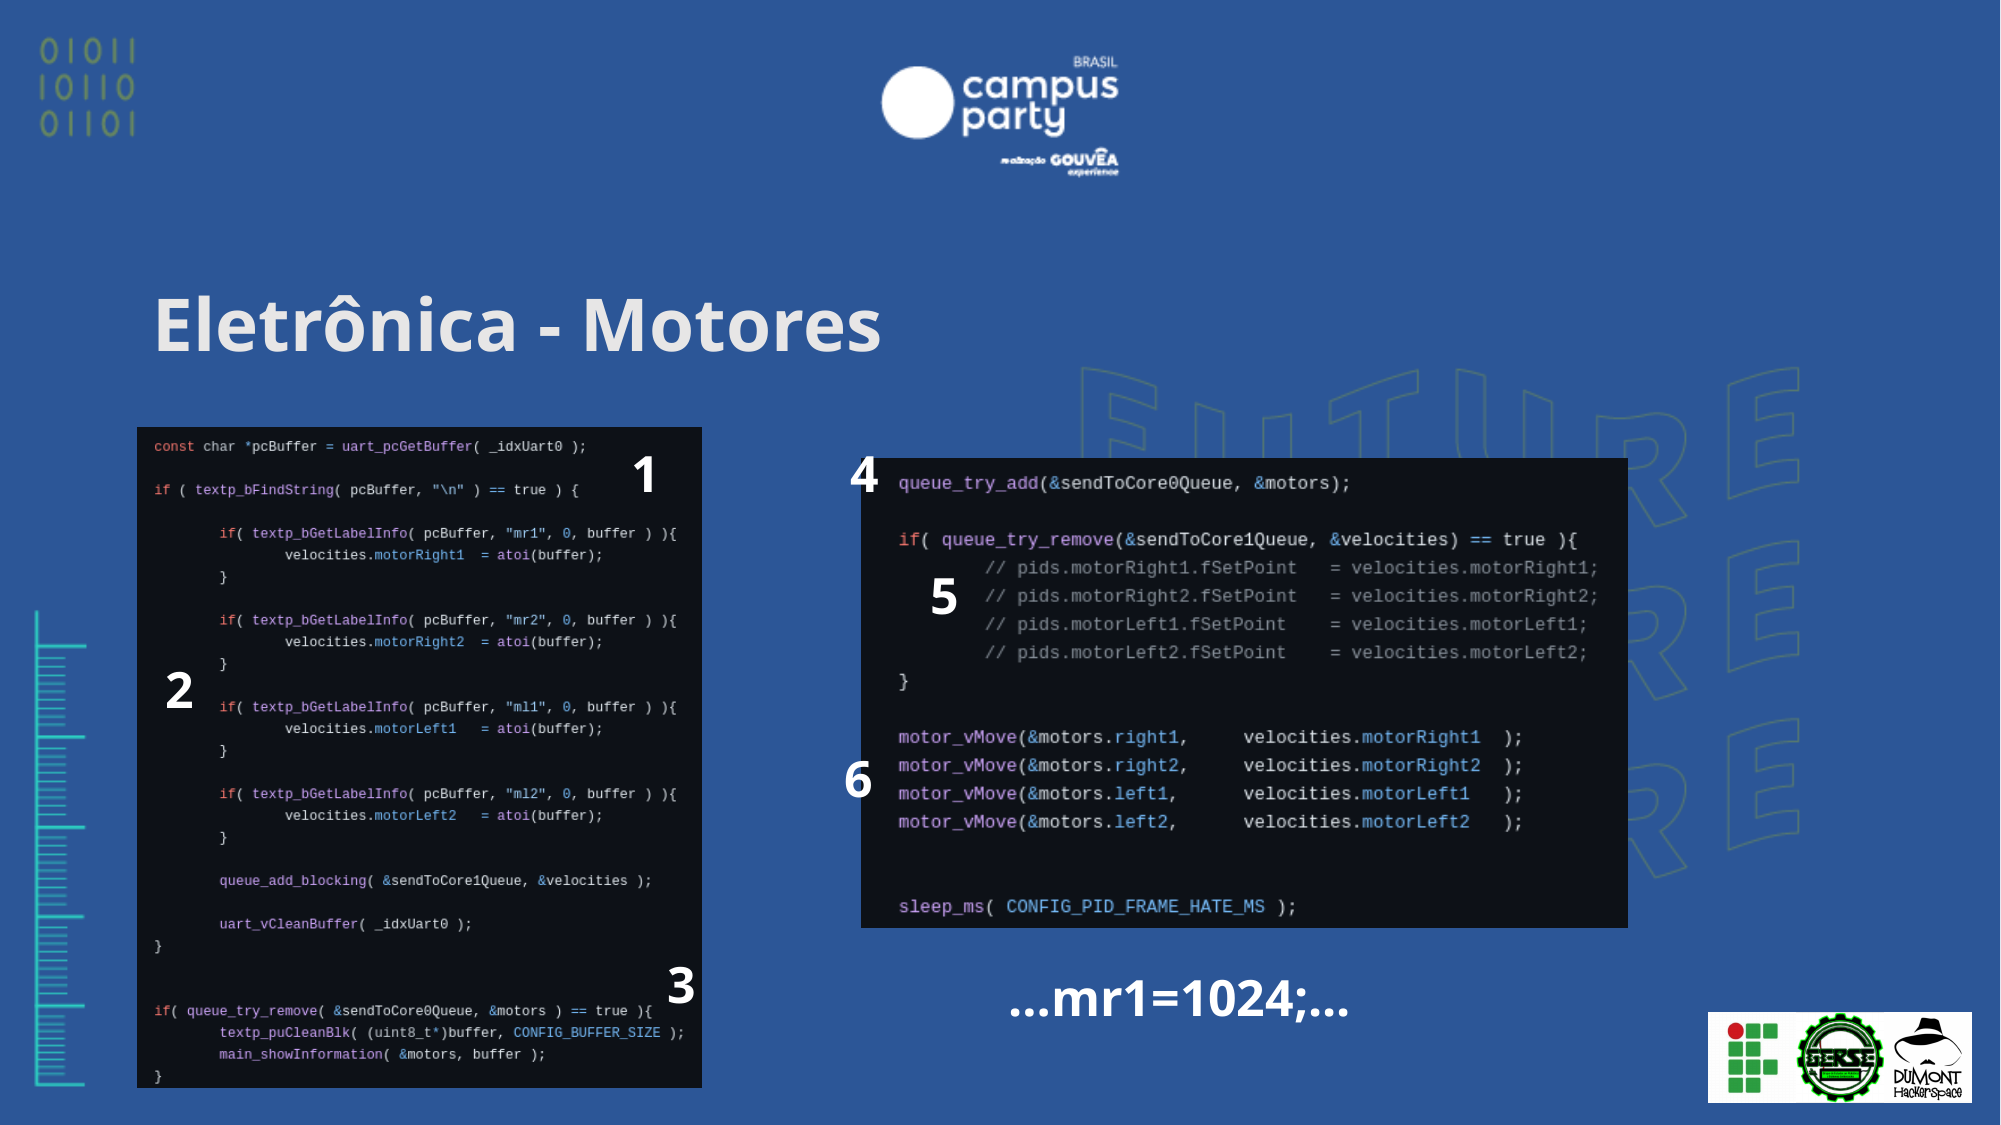

# Eletrônica - Motores
1
2
3
4
5
6
…mr1=1024;...